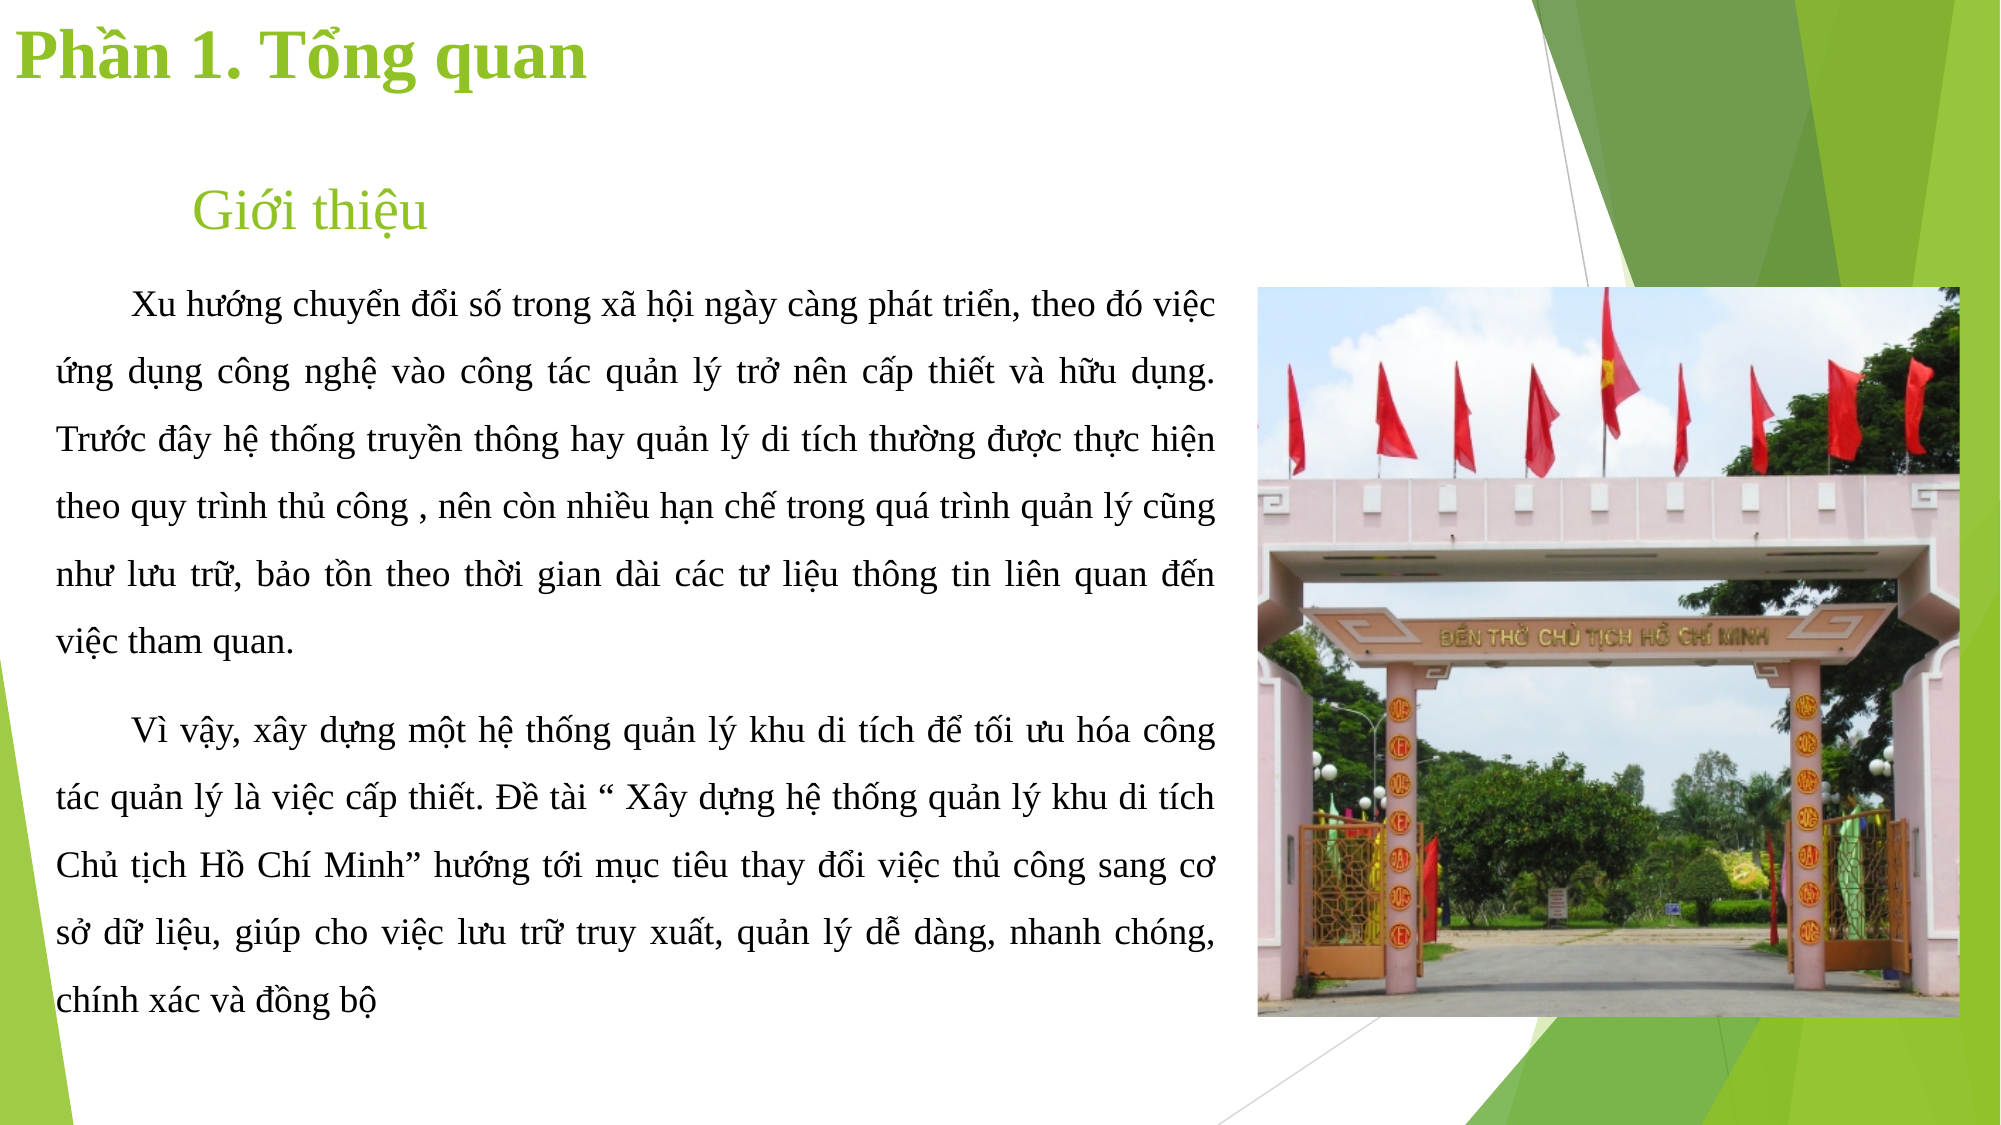

Phần 1. Tổng quan
# Giới thiệu
	Xu hướng chuyển đổi số trong xã hội ngày càng phát triển, theo đó việc ứng dụng công nghệ vào công tác quản lý trở nên cấp thiết và hữu dụng. Trước đây hệ thống truyền thông hay quản lý di tích thường được thực hiện theo quy trình thủ công , nên còn nhiều hạn chế trong quá trình quản lý cũng như lưu trữ, bảo tồn theo thời gian dài các tư liệu thông tin liên quan đến việc tham quan.
	Vì vậy, xây dựng một hệ thống quản lý khu di tích để tối ưu hóa công tác quản lý là việc cấp thiết. Đề tài “ Xây dựng hệ thống quản lý khu di tích Chủ tịch Hồ Chí Minh” hướng tới mục tiêu thay đổi việc thủ công sang cơ sở dữ liệu, giúp cho việc lưu trữ truy xuất, quản lý dễ dàng, nhanh chóng, chính xác và đồng bộ